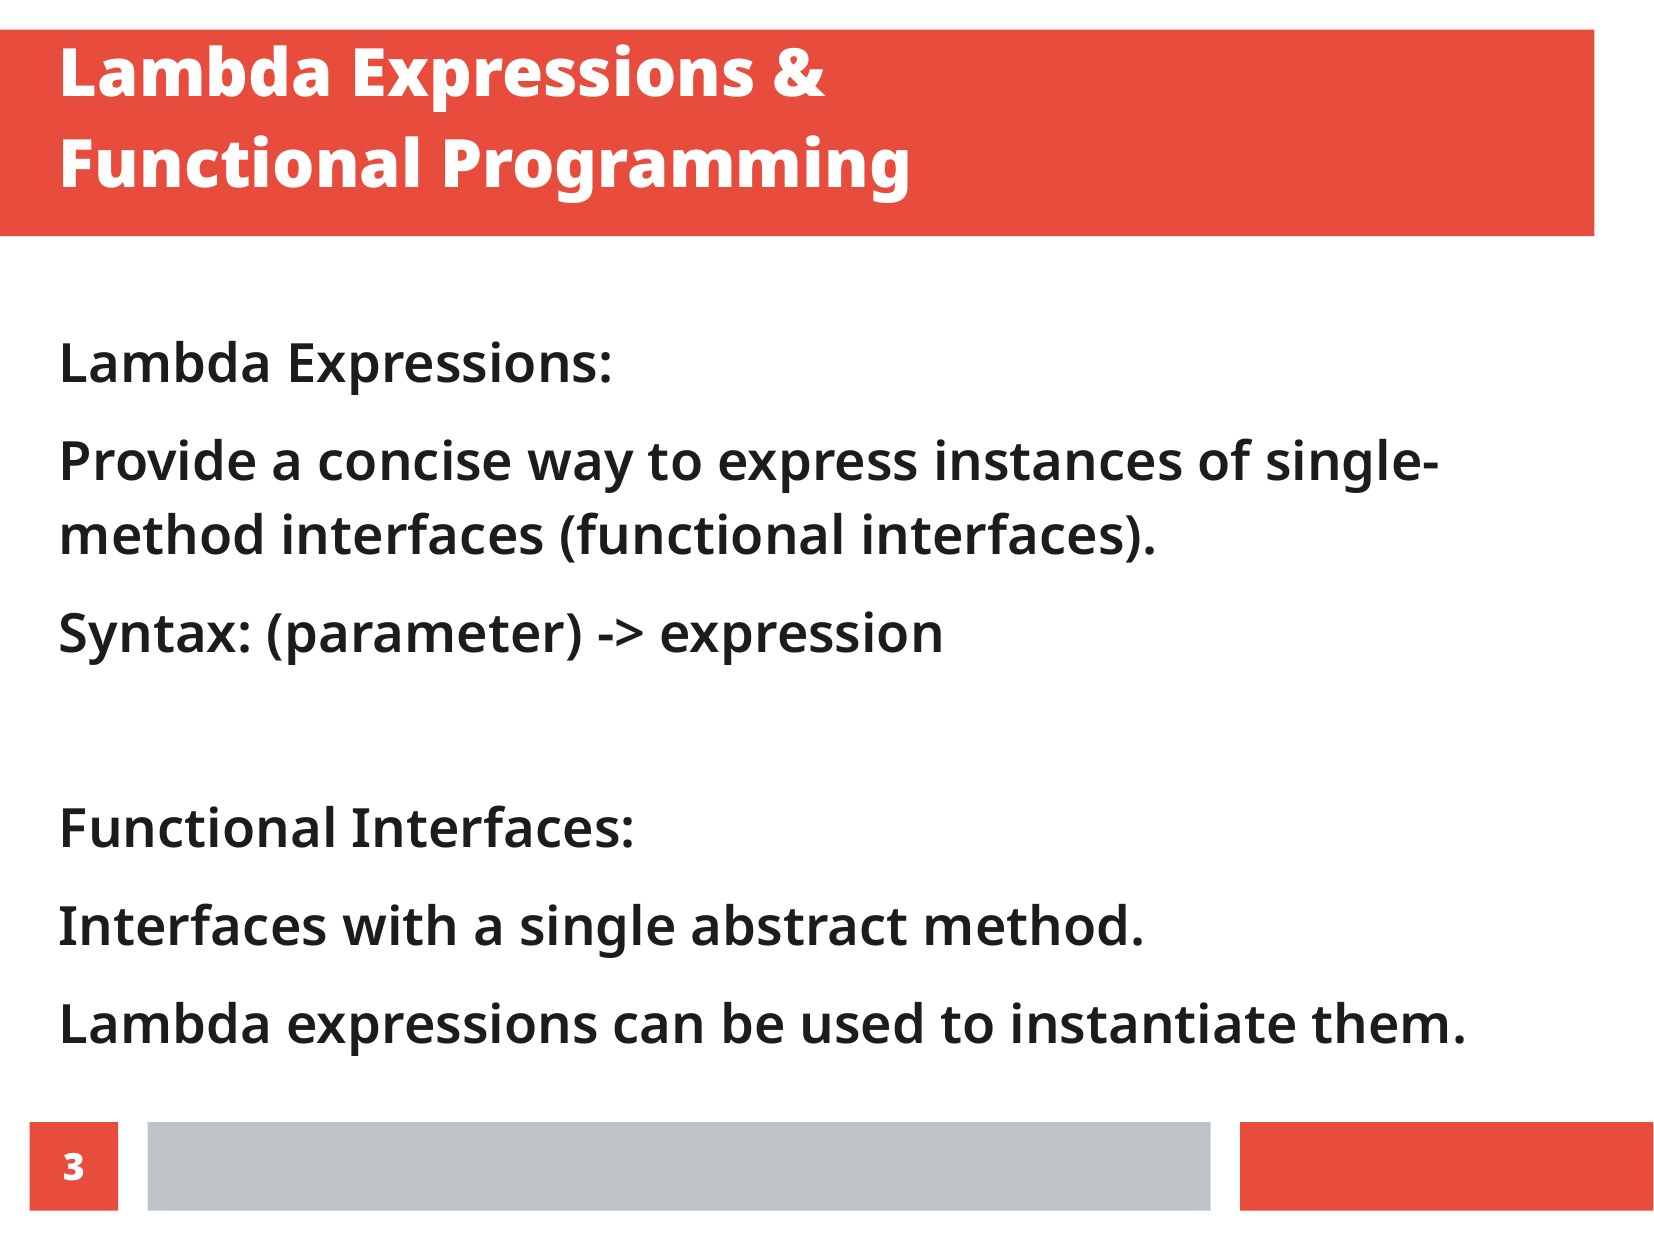

# Lambda Expressions & Functional Programming
Lambda Expressions:
Provide a concise way to express instances of single-method interfaces (functional interfaces).
Syntax: (parameter) -> expression
Functional Interfaces:
Interfaces with a single abstract method.
Lambda expressions can be used to instantiate them.
3